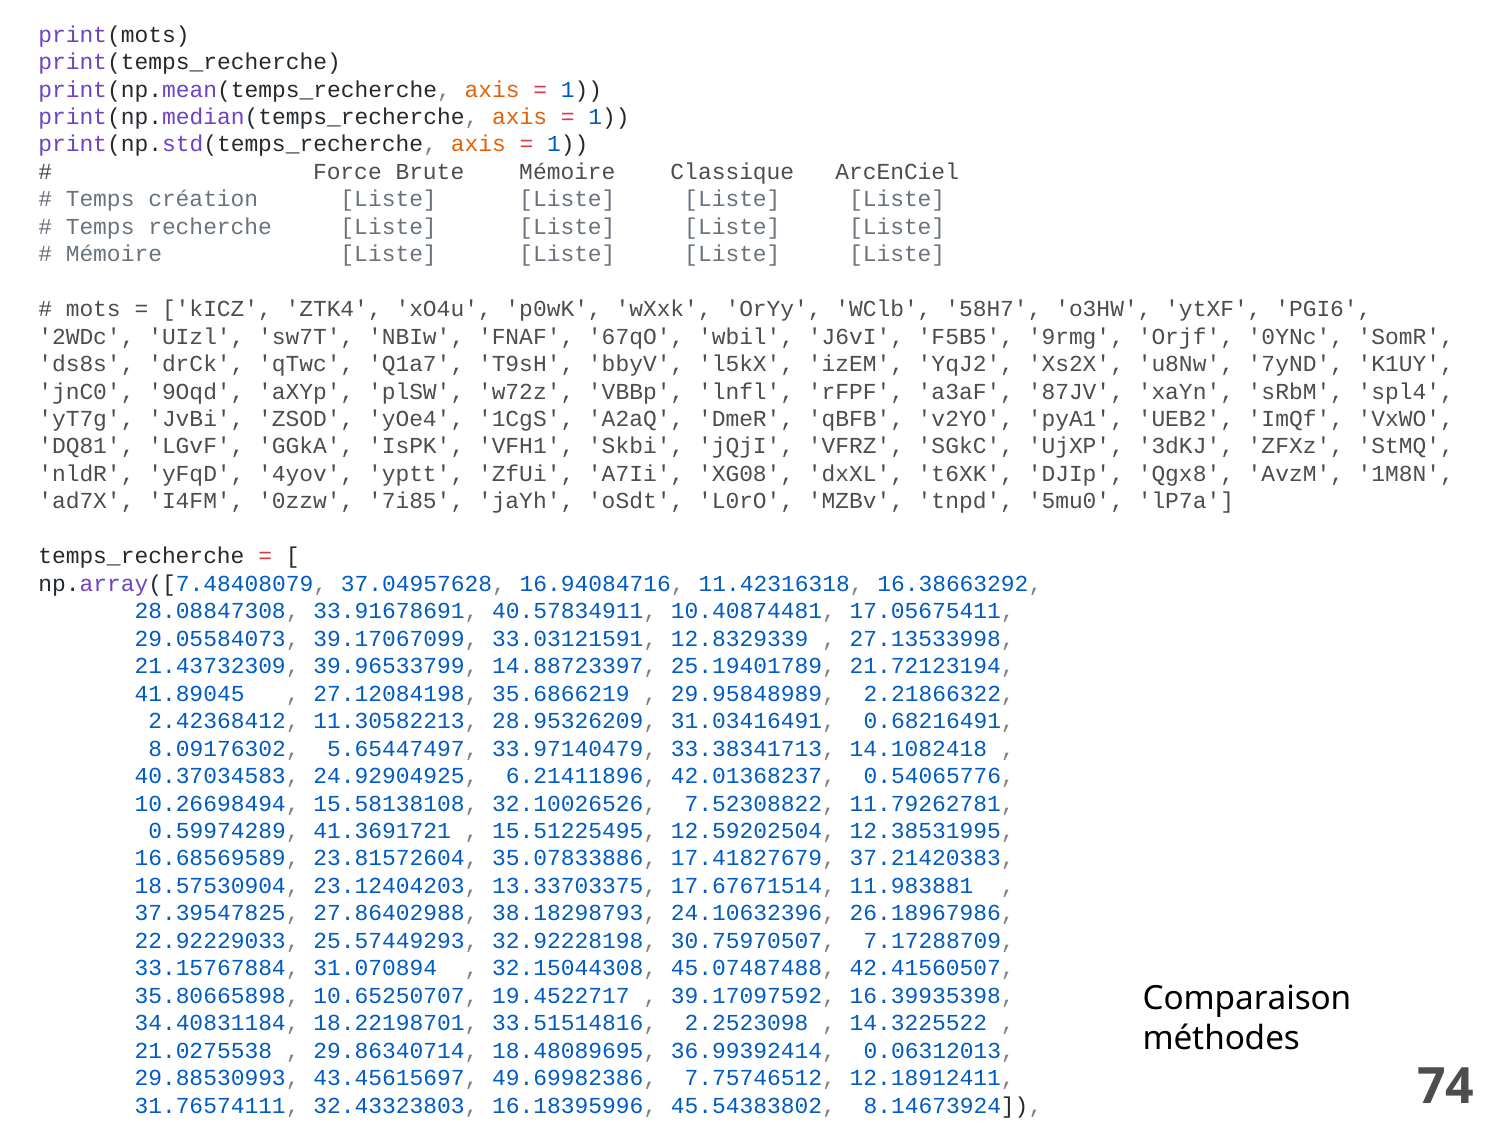

print(mots)
print(temps_recherche)
print(np.mean(temps_recherche, axis = 1))
print(np.median(temps_recherche, axis = 1))
print(np.std(temps_recherche, axis = 1))
# Force Brute Mémoire Classique ArcEnCiel
# Temps création [Liste] [Liste] [Liste] [Liste]
# Temps recherche [Liste] [Liste] [Liste] [Liste]
# Mémoire [Liste] [Liste] [Liste] [Liste]
# mots = ['kICZ', 'ZTK4', 'xO4u', 'p0wK', 'wXxk', 'OrYy', 'WClb', '58H7', 'o3HW', 'ytXF', 'PGI6', '2WDc', 'UIzl', 'sw7T', 'NBIw', 'FNAF', '67qO', 'wbil', 'J6vI', 'F5B5', '9rmg', 'Orjf', '0YNc', 'SomR', 'ds8s', 'drCk', 'qTwc', 'Q1a7', 'T9sH', 'bbyV', 'l5kX', 'izEM', 'YqJ2', 'Xs2X', 'u8Nw', '7yND', 'K1UY', 'jnC0', '9Oqd', 'aXYp', 'plSW', 'w72z', 'VBBp', 'lnfl', 'rFPF', 'a3aF', '87JV', 'xaYn', 'sRbM', 'spl4', 'yT7g', 'JvBi', 'ZSOD', 'yOe4', '1CgS', 'A2aQ', 'DmeR', 'qBFB', 'v2YO', 'pyA1', 'UEB2', 'ImQf', 'VxWO', 'DQ81', 'LGvF', 'GGkA', 'IsPK', 'VFH1', 'Skbi', 'jQjI', 'VFRZ', 'SGkC', 'UjXP', '3dKJ', 'ZFXz', 'StMQ', 'nldR', 'yFqD', '4yov', 'yptt', 'ZfUi', 'A7Ii', 'XG08', 'dxXL', 't6XK', 'DJIp', 'Qgx8', 'AvzM', '1M8N', 'ad7X', 'I4FM', '0zzw', '7i85', 'jaYh', 'oSdt', 'L0rO', 'MZBv', 'tnpd', '5mu0', 'lP7a']
temps_recherche = [
np.array([7.48408079, 37.04957628, 16.94084716, 11.42316318, 16.38663292,
 28.08847308, 33.91678691, 40.57834911, 10.40874481, 17.05675411,
 29.05584073, 39.17067099, 33.03121591, 12.8329339 , 27.13533998,
 21.43732309, 39.96533799, 14.88723397, 25.19401789, 21.72123194,
 41.89045 , 27.12084198, 35.6866219 , 29.95848989, 2.21866322,
 2.42368412, 11.30582213, 28.95326209, 31.03416491, 0.68216491,
 8.09176302, 5.65447497, 33.97140479, 33.38341713, 14.1082418 ,
 40.37034583, 24.92904925, 6.21411896, 42.01368237, 0.54065776,
 10.26698494, 15.58138108, 32.10026526, 7.52308822, 11.79262781,
 0.59974289, 41.3691721 , 15.51225495, 12.59202504, 12.38531995,
 16.68569589, 23.81572604, 35.07833886, 17.41827679, 37.21420383,
 18.57530904, 23.12404203, 13.33703375, 17.67671514, 11.983881 ,
 37.39547825, 27.86402988, 38.18298793, 24.10632396, 26.18967986,
 22.92229033, 25.57449293, 32.92228198, 30.75970507, 7.17288709,
 33.15767884, 31.070894 , 32.15044308, 45.07487488, 42.41560507,
 35.80665898, 10.65250707, 19.4522717 , 39.17097592, 16.39935398,
 34.40831184, 18.22198701, 33.51514816, 2.2523098 , 14.3225522 ,
 21.0275538 , 29.86340714, 18.48089695, 36.99392414, 0.06312013,
 29.88530993, 43.45615697, 49.69982386, 7.75746512, 12.18912411,
 31.76574111, 32.43323803, 16.18395996, 45.54383802, 8.14673924]),
Comparaison méthodes